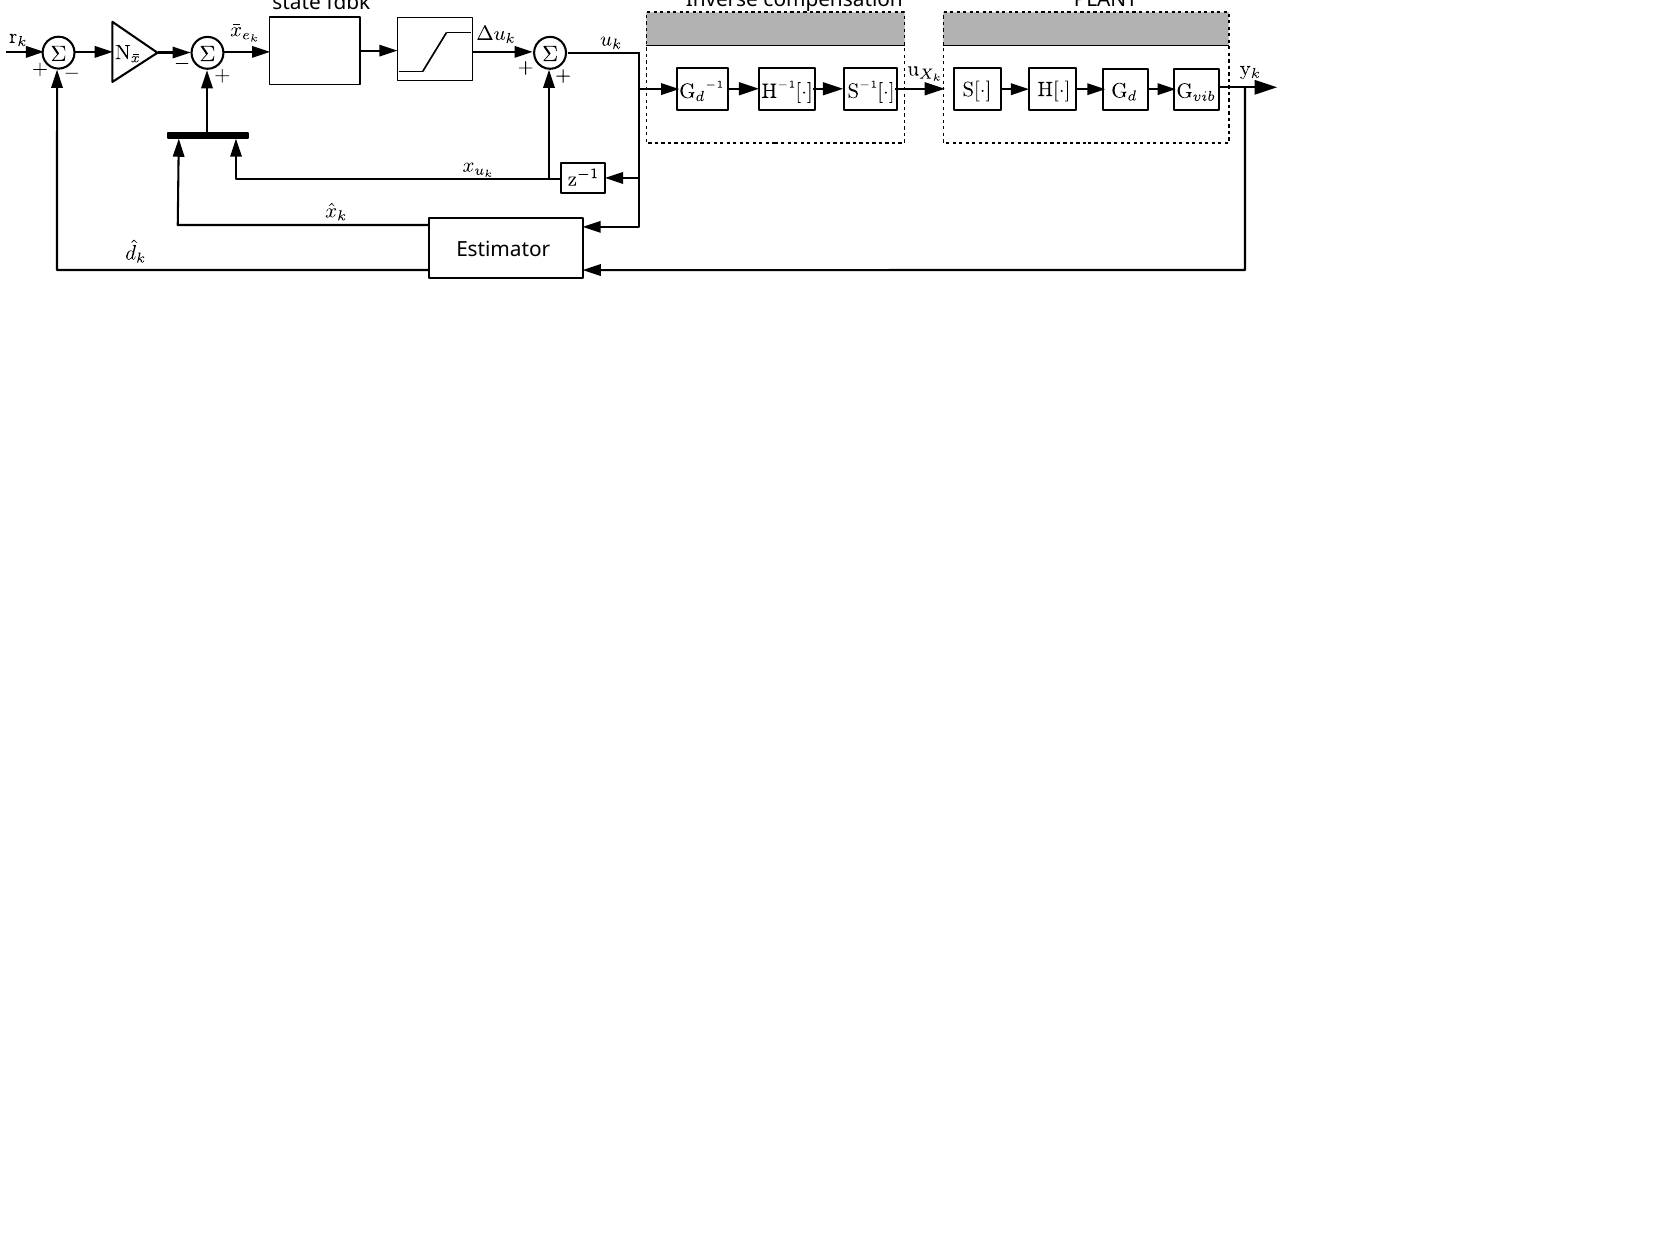

MPC/
state fdbk
Inverse compensation
PLANT
Estimator